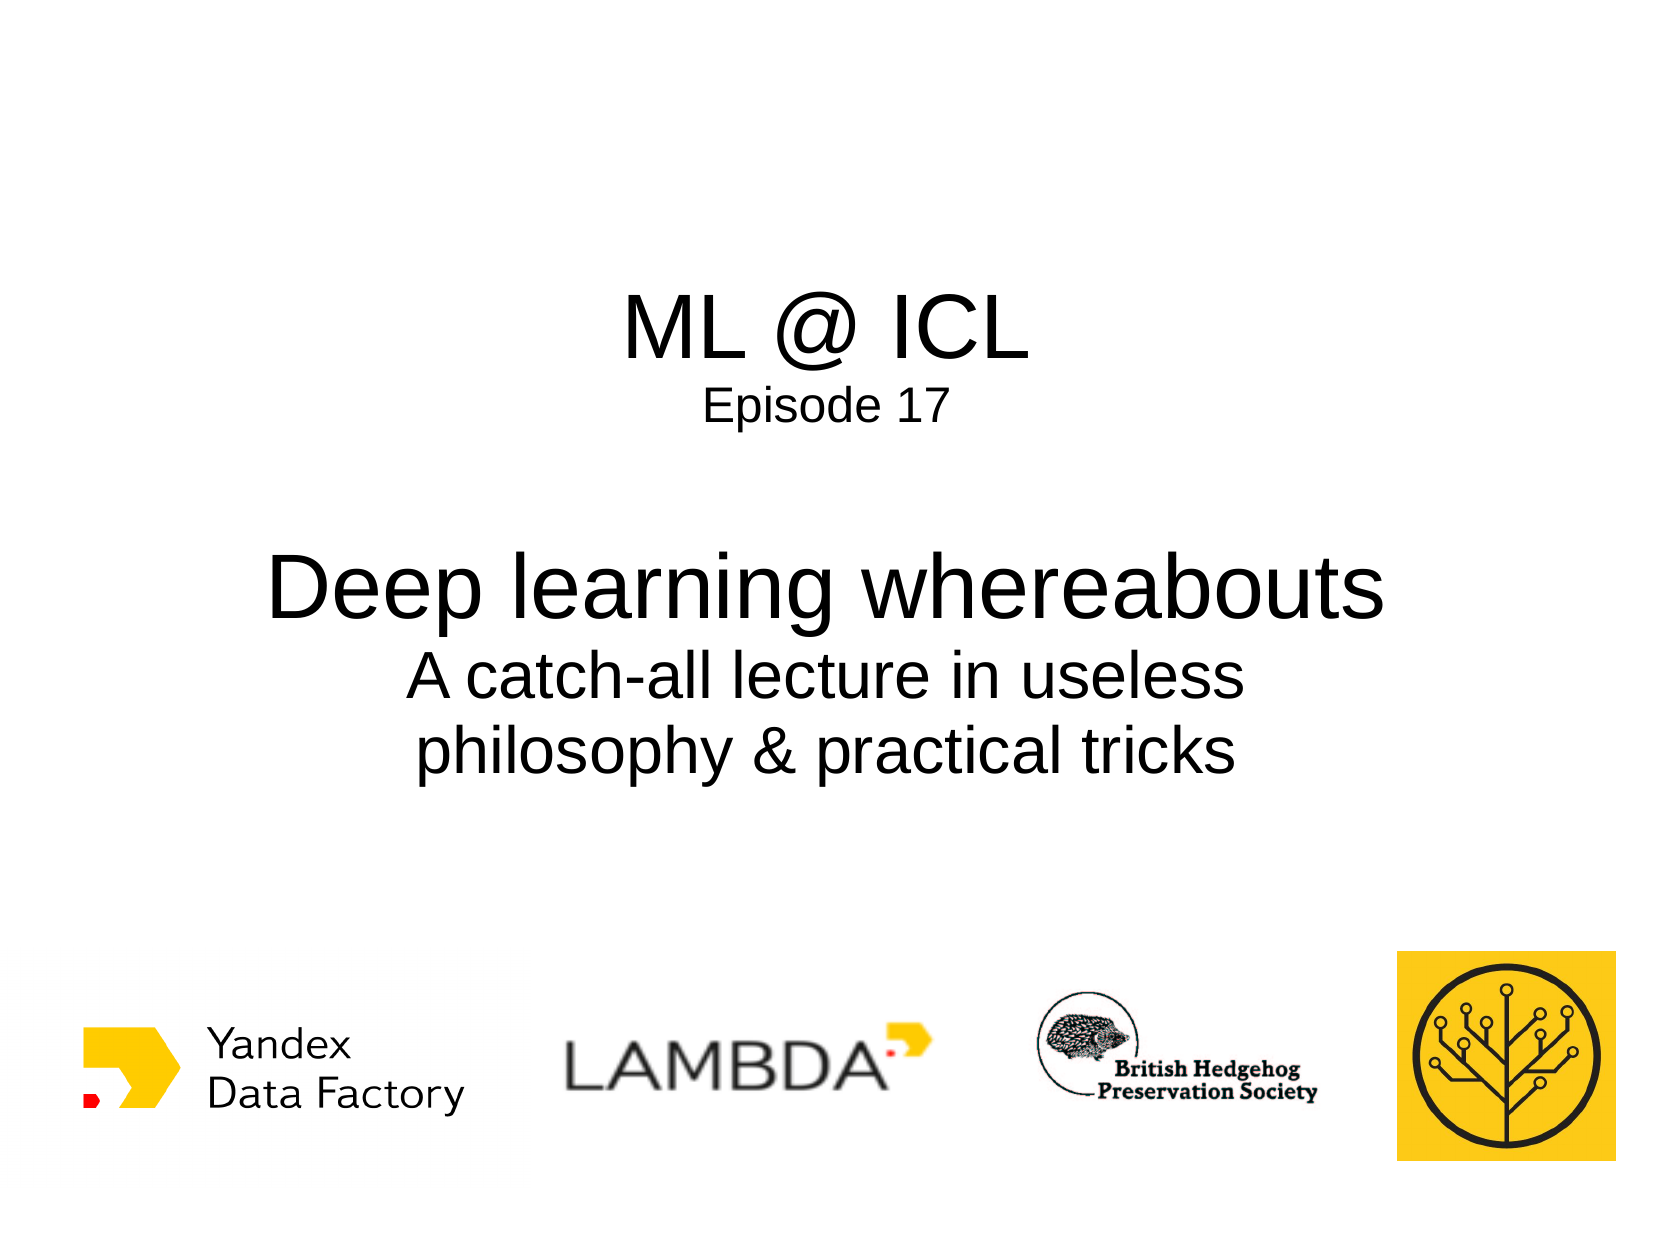

# ML @ ICL Episode 17 Deep learning whereabouts A catch-all lecture in useless philosophy & practical tricks
1